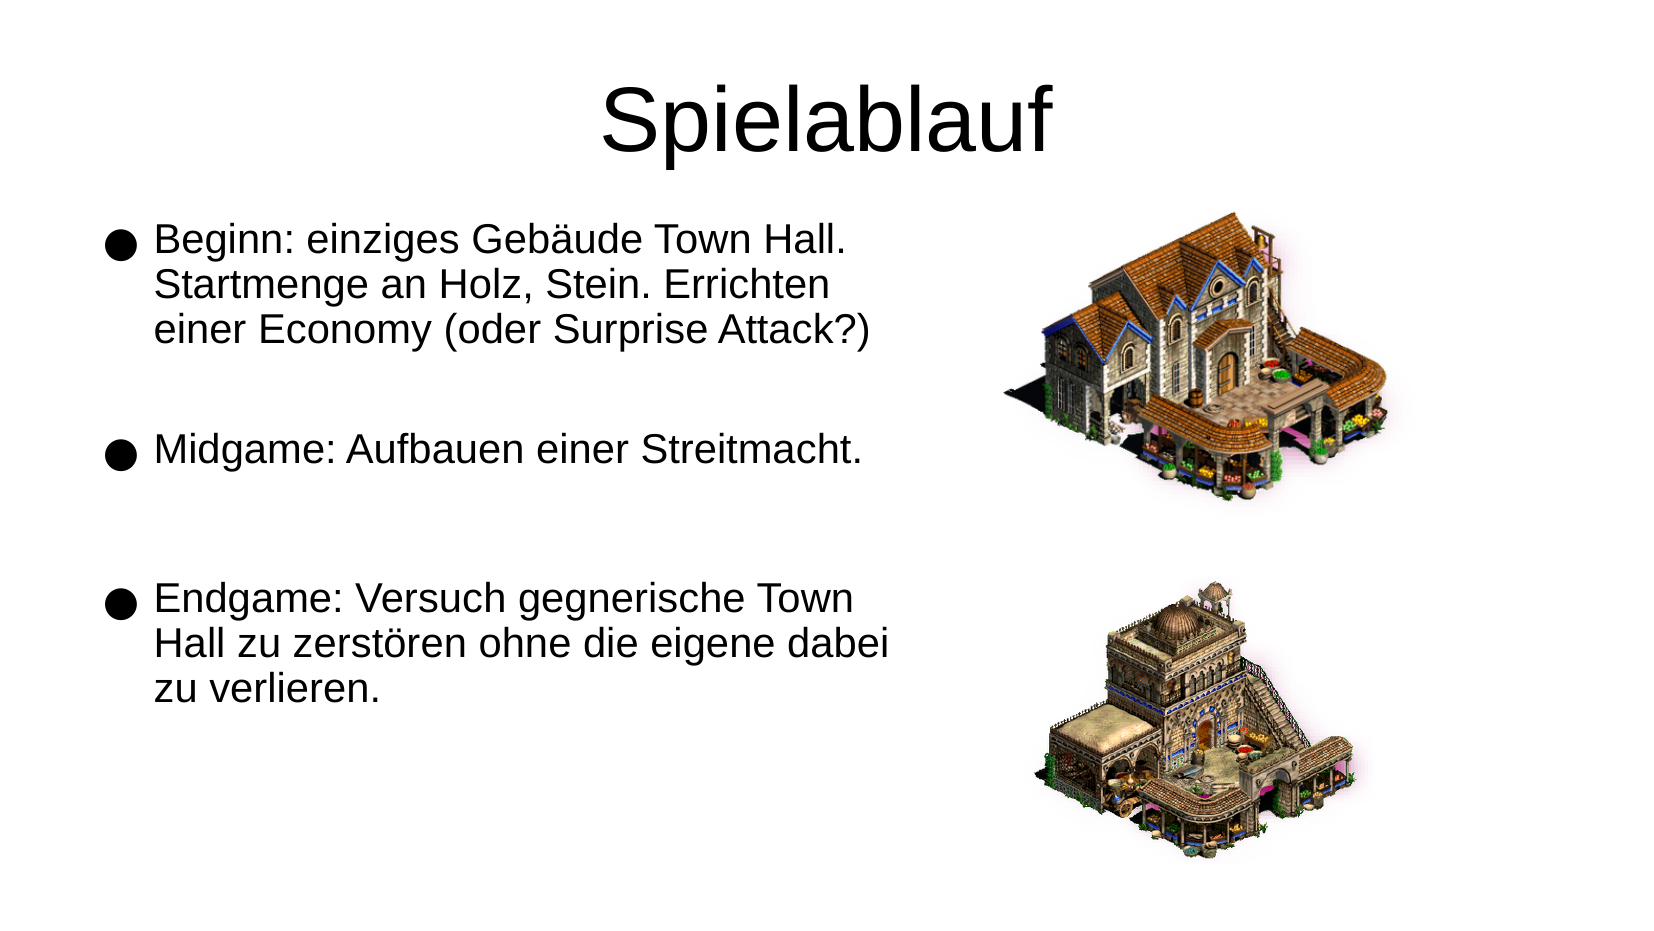

Spielablauf
Beginn: einziges Gebäude Town Hall. Startmenge an Holz, Stein. Errichten einer Economy (oder Surprise Attack?)
Midgame: Aufbauen einer Streitmacht.
Endgame: Versuch gegnerische Town Hall zu zerstören ohne die eigene dabei zu verlieren.